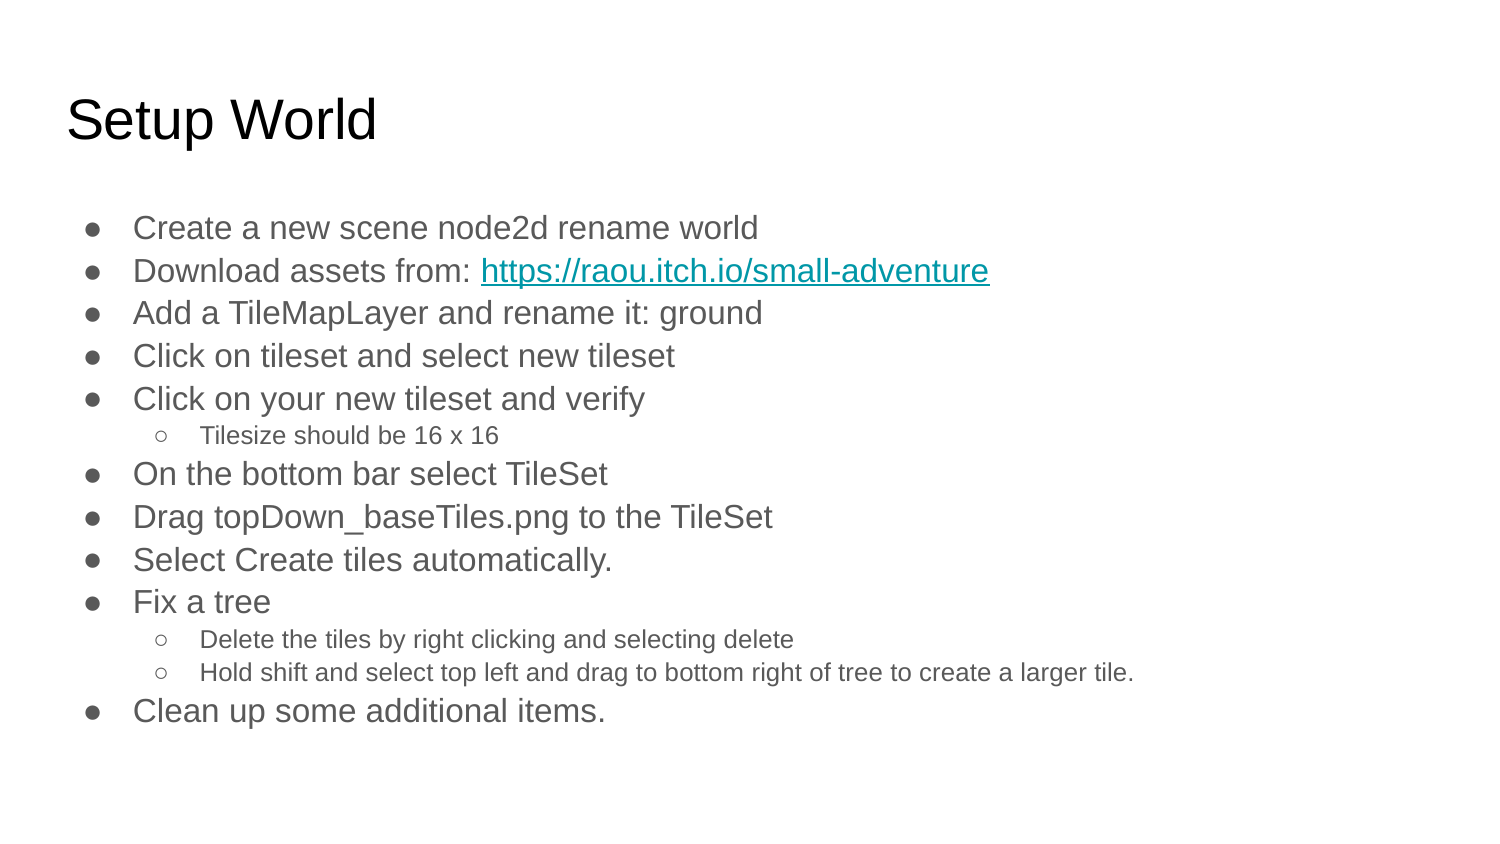

# Setup World
Create a new scene node2d rename world
Download assets from: https://raou.itch.io/small-adventure
Add a TileMapLayer and rename it: ground
Click on tileset and select new tileset
Click on your new tileset and verify
Tilesize should be 16 x 16
On the bottom bar select TileSet
Drag topDown_baseTiles.png to the TileSet
Select Create tiles automatically.
Fix a tree
Delete the tiles by right clicking and selecting delete
Hold shift and select top left and drag to bottom right of tree to create a larger tile.
Clean up some additional items.